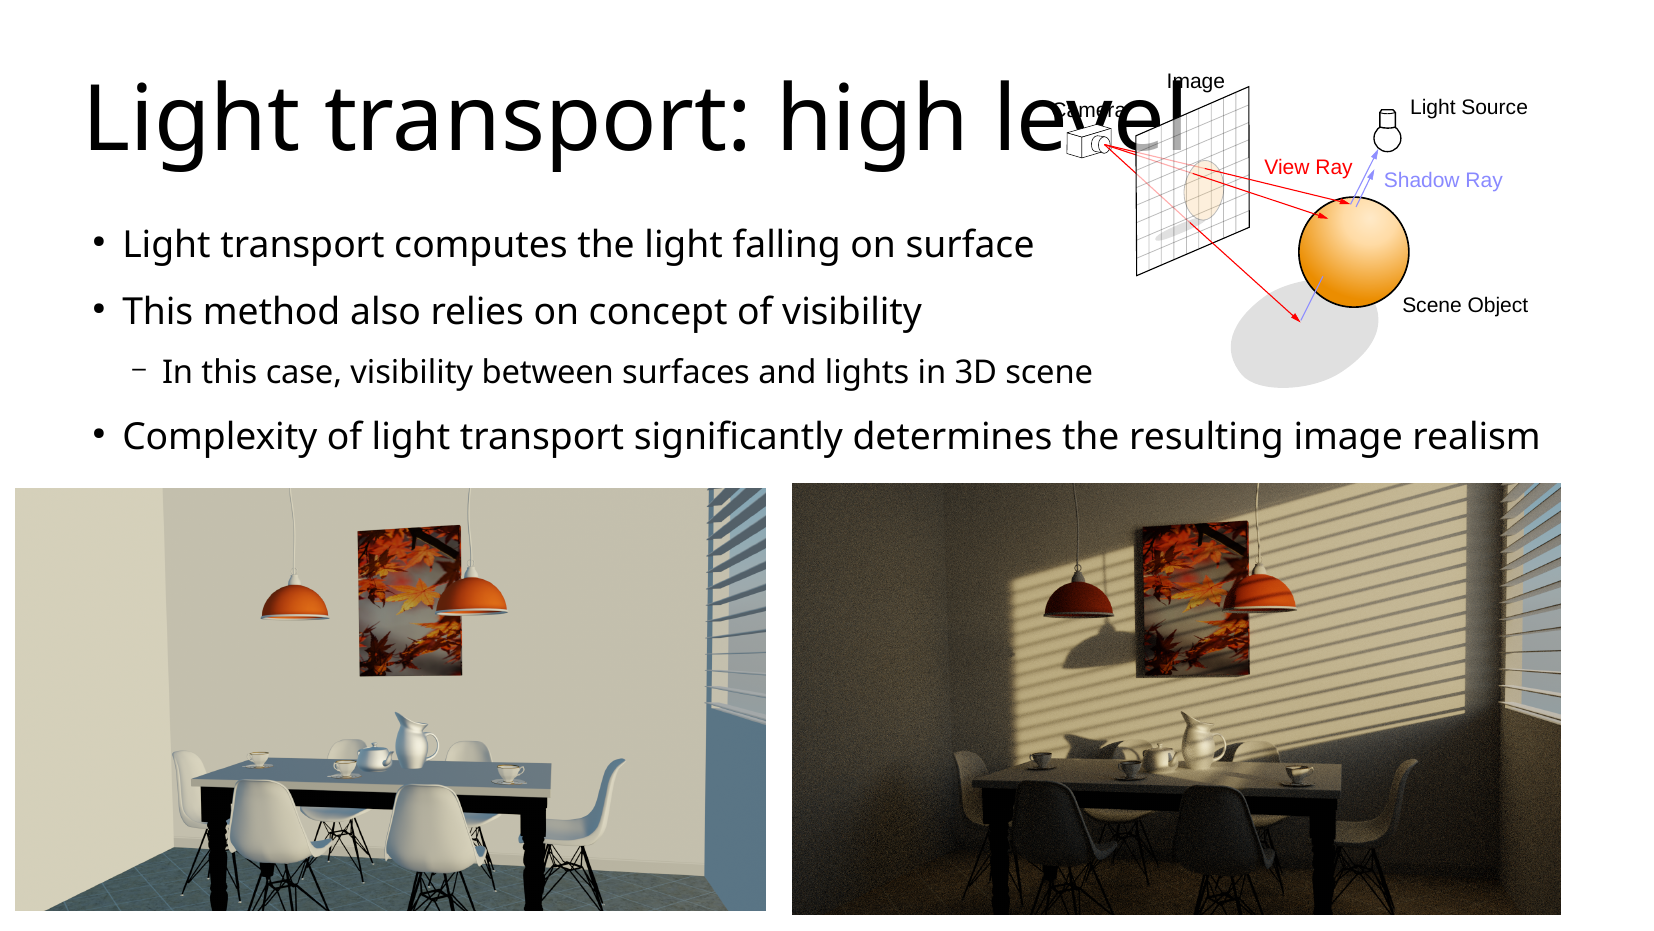

# Light transport: high level
Light transport computes the light falling on surface
This method also relies on concept of visibility
In this case, visibility between surfaces and lights in 3D scene
Complexity of light transport significantly determines the resulting image realism